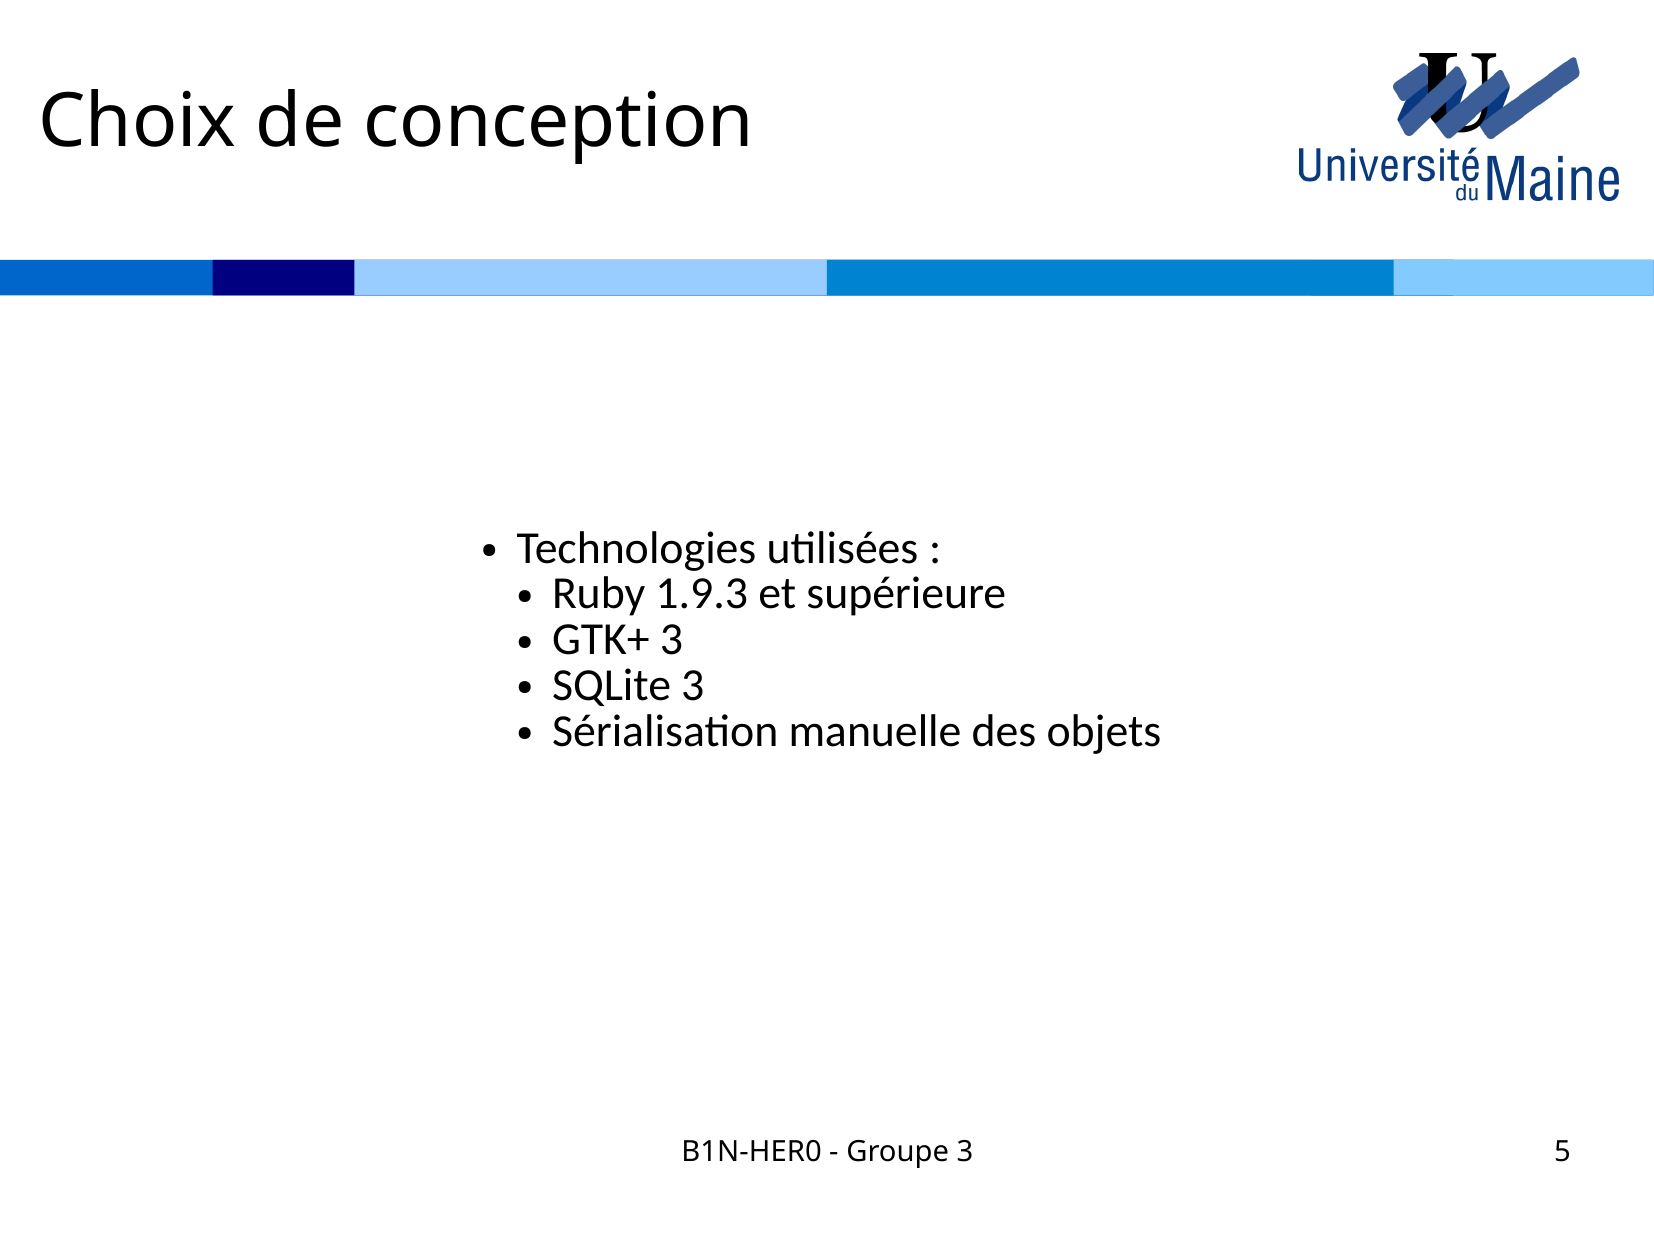

Choix de conception
Technologies utilisées :
Ruby 1.9.3 et supérieure
GTK+ 3
SQLite 3
Sérialisation manuelle des objets
B1N-HER0 - Groupe 3
5